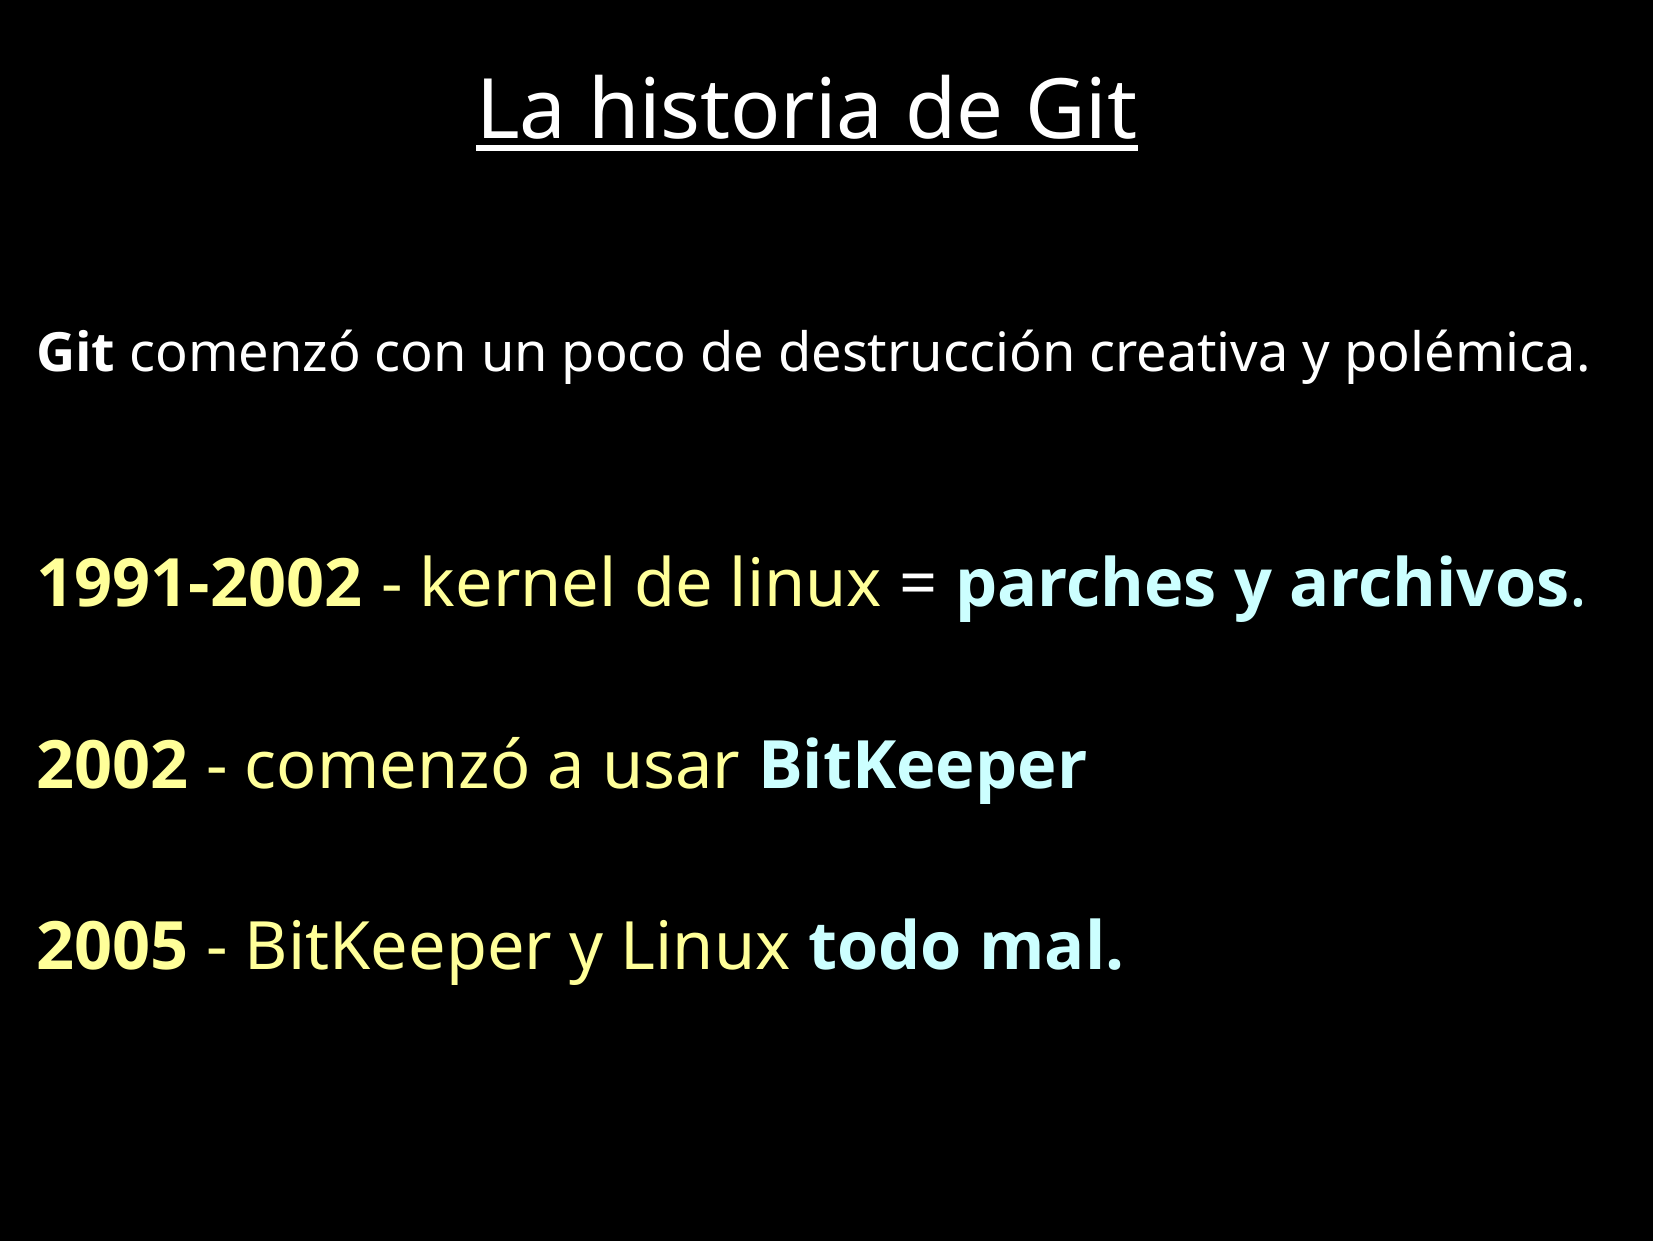

La historia de Git
Git comenzó con un poco de destrucción creativa y polémica.
1991-2002 - kernel de linux = parches y archivos.
2002 - comenzó a usar BitKeeper
2005 - BitKeeper y Linux todo mal.